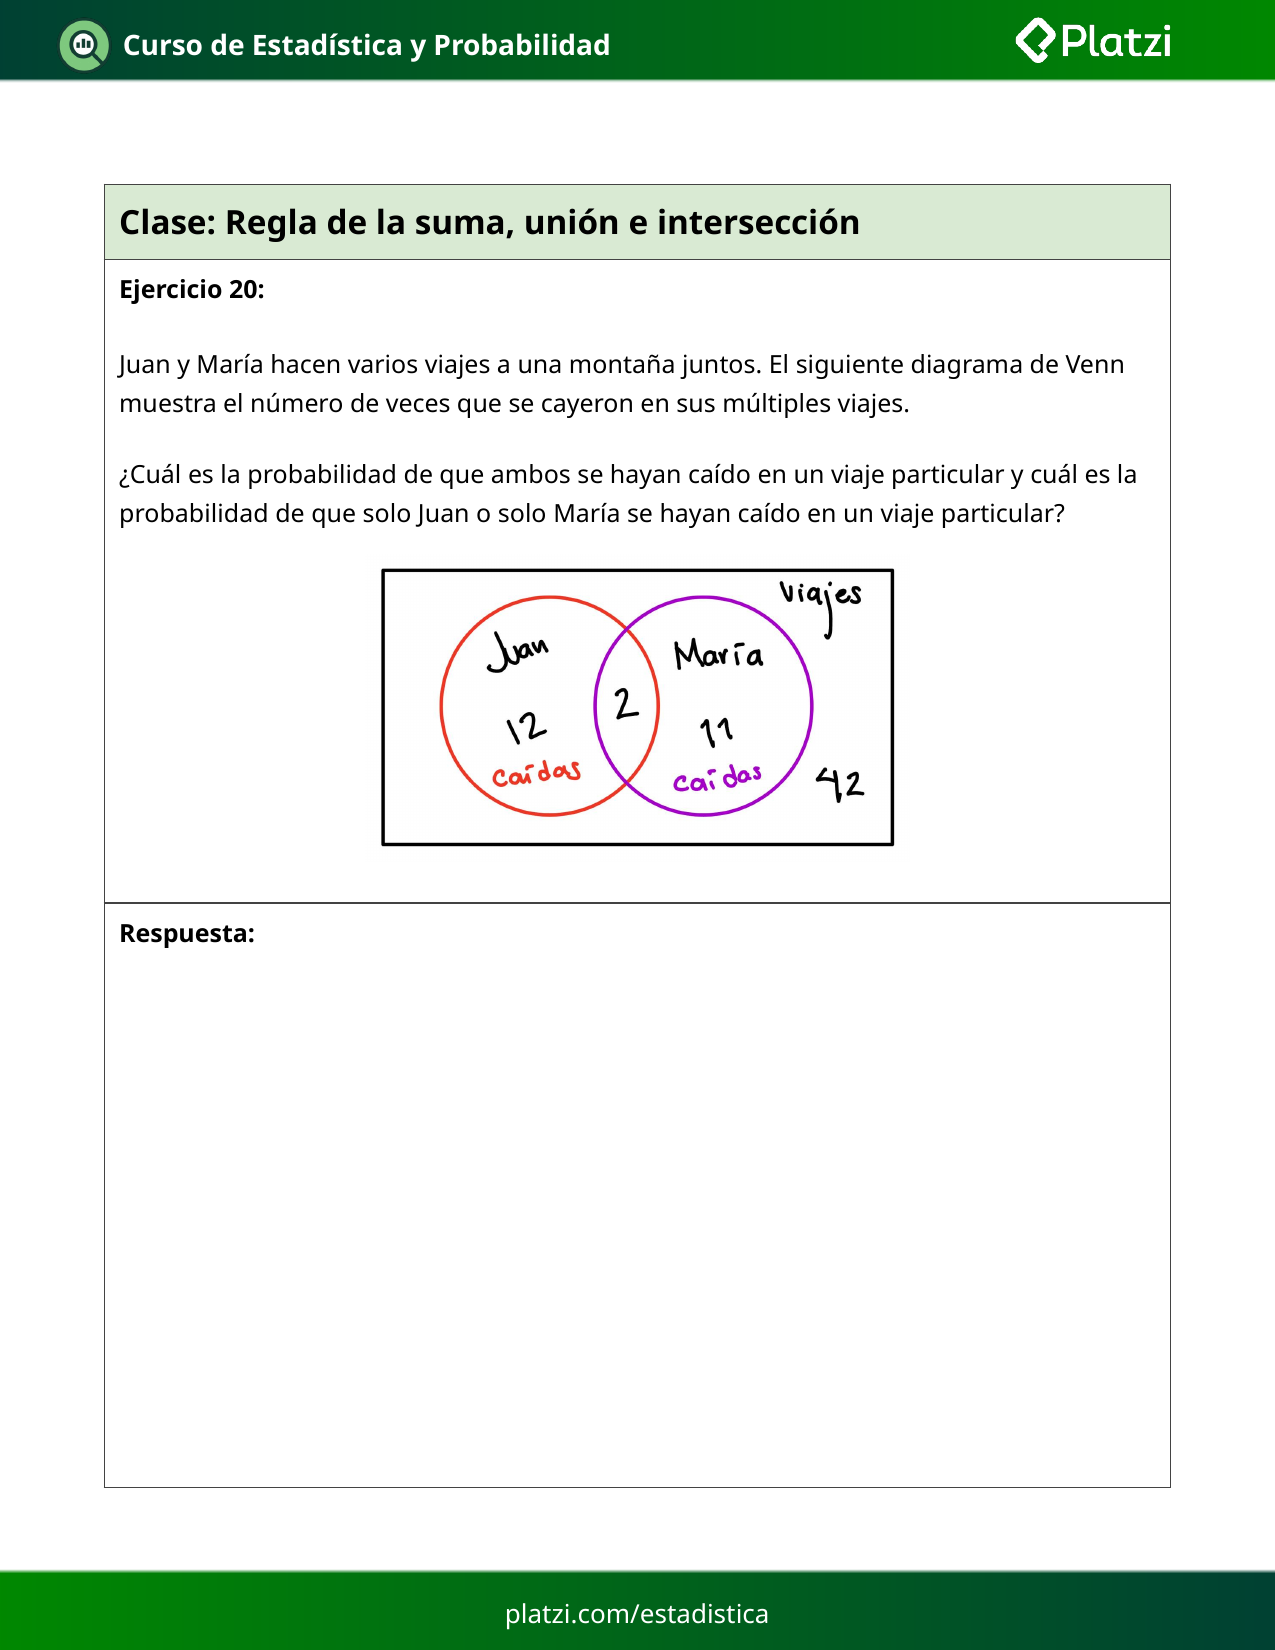

Curso de Estadística y Probabilidad
| Clase: Regla de la suma, unión e intersección |
| --- |
| Ejercicio 20: Juan y María hacen varios viajes a una montaña juntos. El siguiente diagrama de Venn muestra el número de veces que se cayeron en sus múltiples viajes. ¿Cuál es la probabilidad de que ambos se hayan caído en un viaje particular y cuál es la probabilidad de que solo Juan o solo María se hayan caído en un viaje particular? |
| Respuesta: |
# platzi.com/estadistica